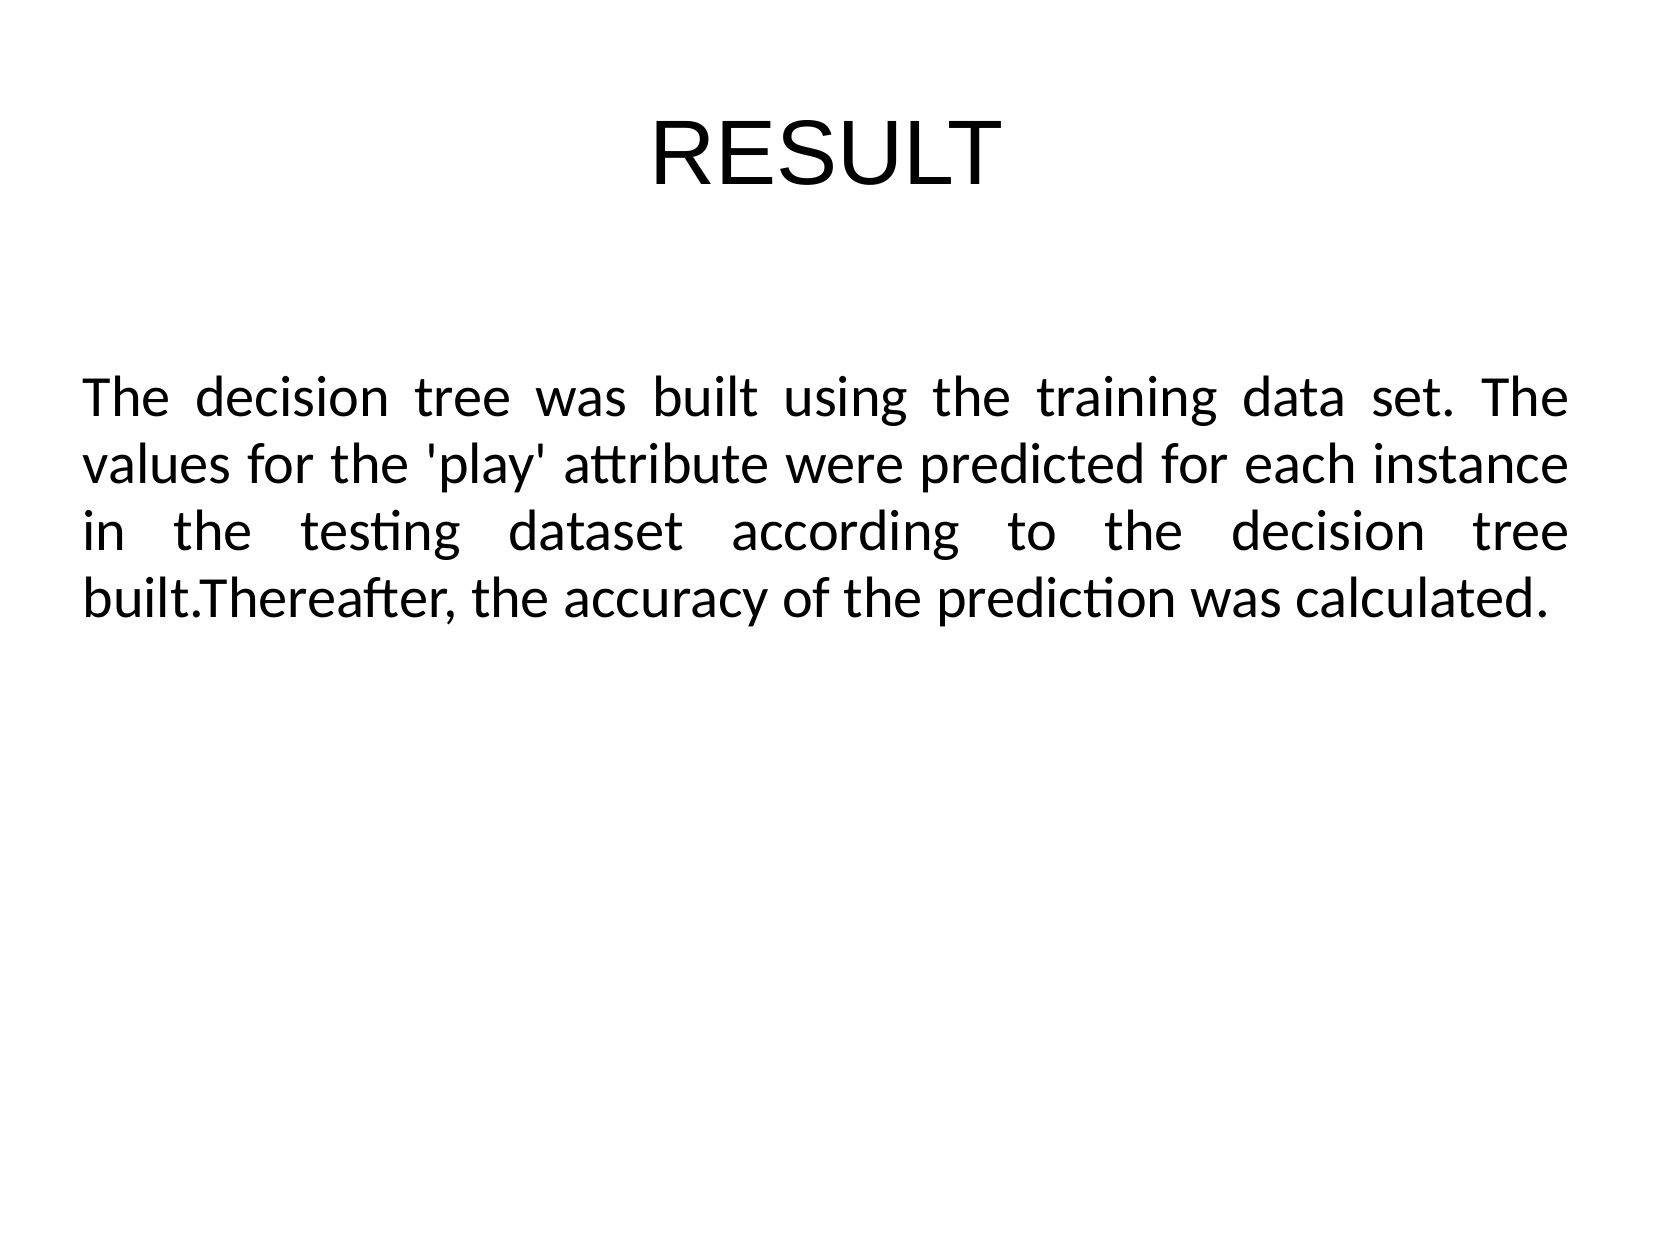

# RESULT
The decision tree was built using the training data set. The values for the 'play' attribute were predicted for each instance in the testing dataset according to the decision tree built.Thereafter, the accuracy of the prediction was calculated.